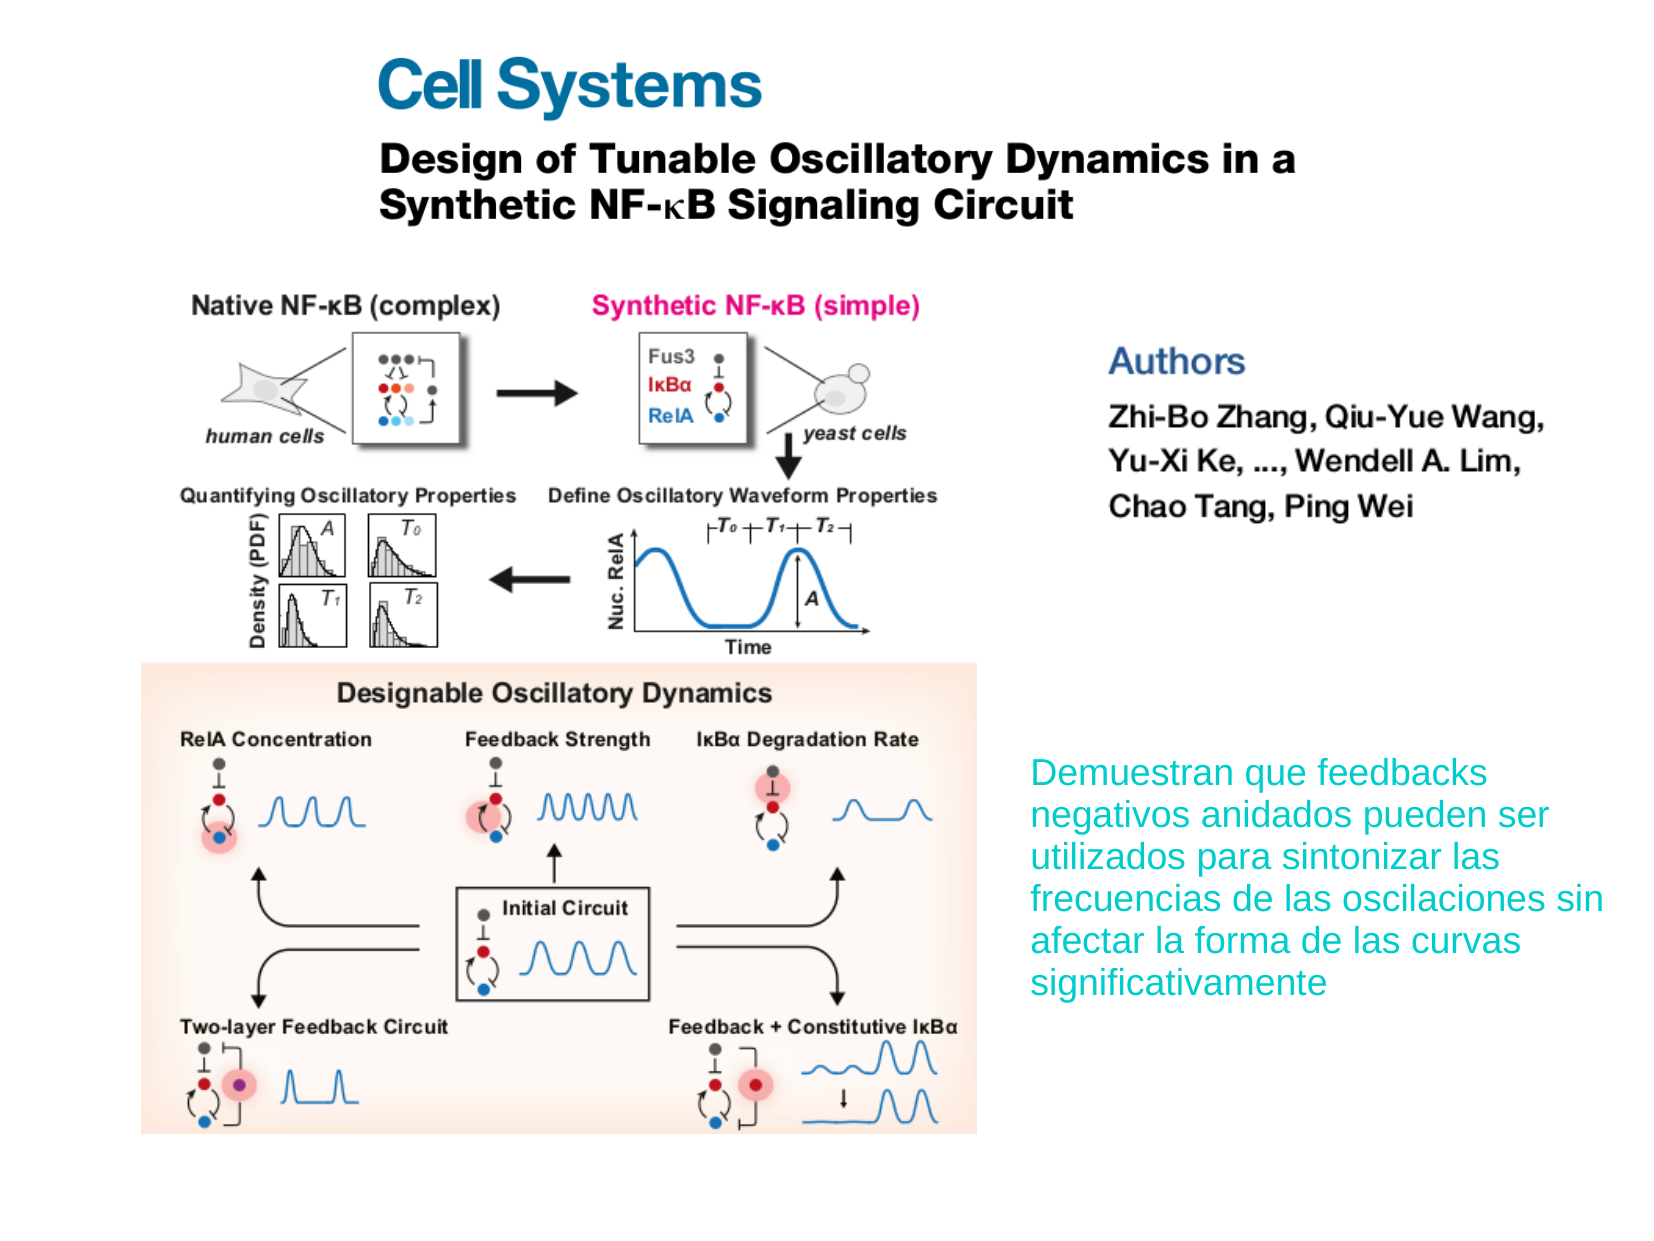

Demuestran que feedbacks negativos anidados pueden ser utilizados para sintonizar las frecuencias de las oscilaciones sin afectar la forma de las curvas significativamente